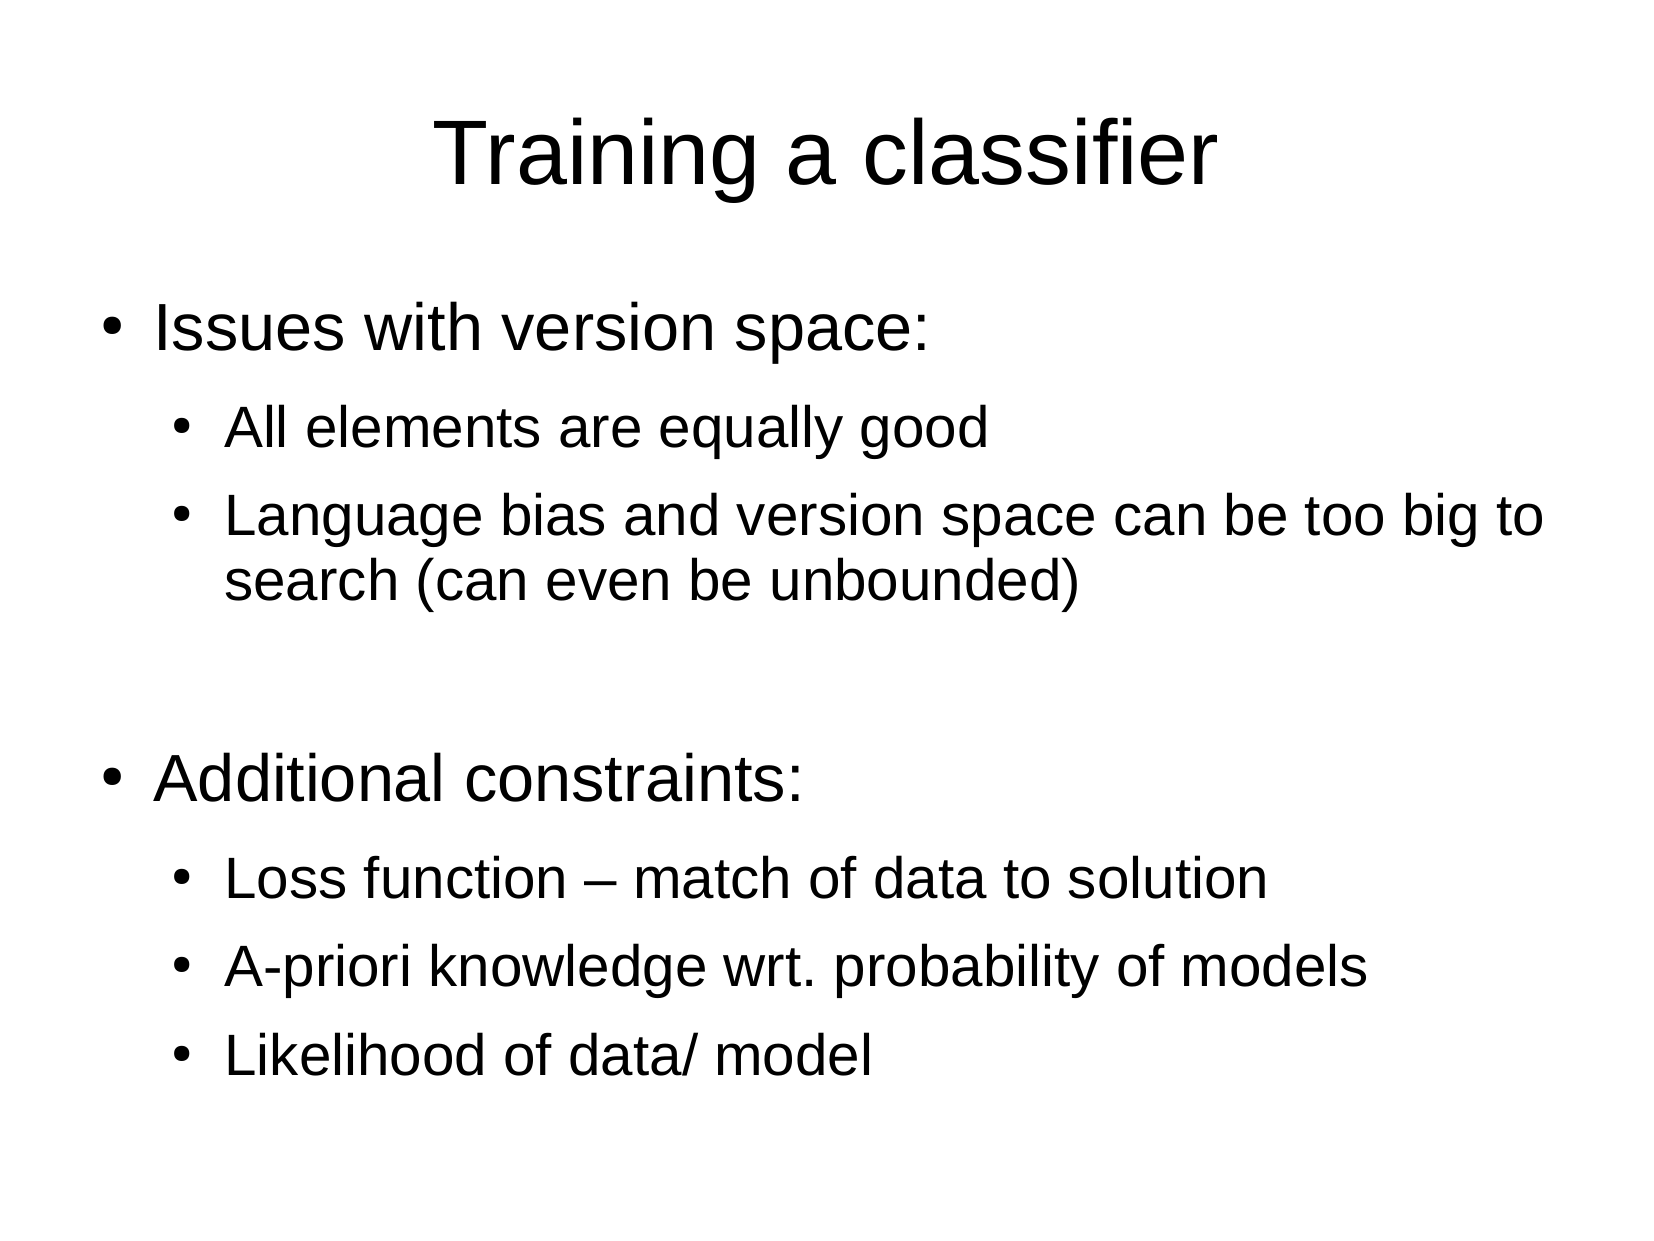

# Training a classifier
Issues with version space:
All elements are equally good
Language bias and version space can be too big to search (can even be unbounded)
Additional constraints:
Loss function – match of data to solution
A-priori knowledge wrt. probability of models
Likelihood of data/ model